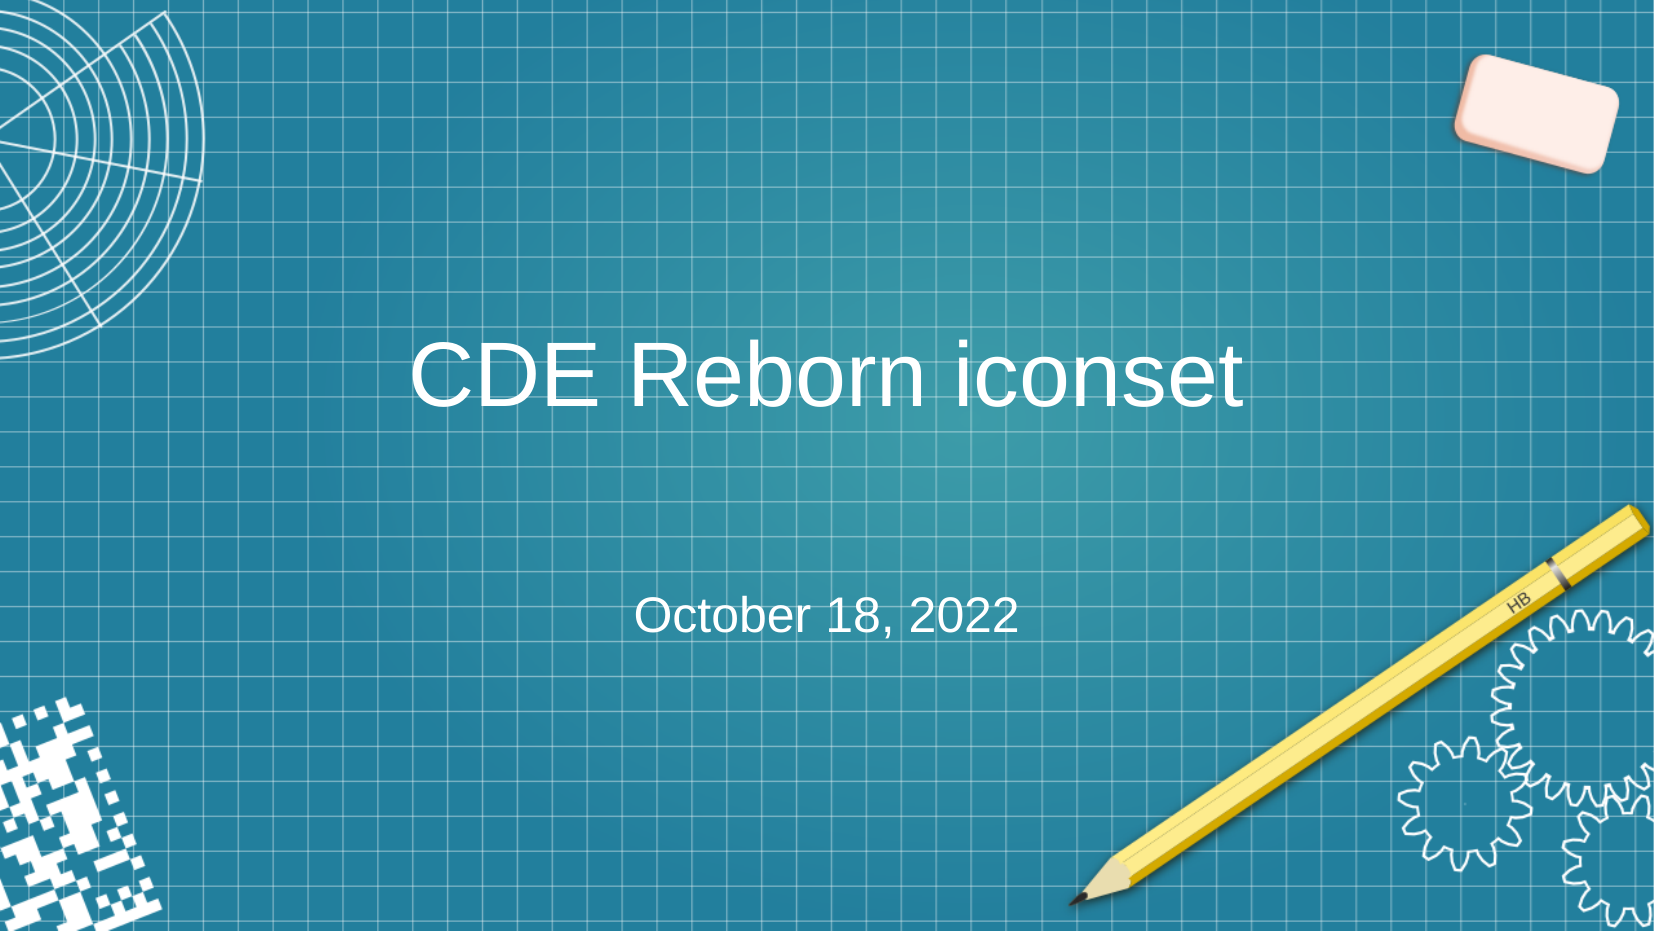

# CDE Reborn iconset
October 18, 2022